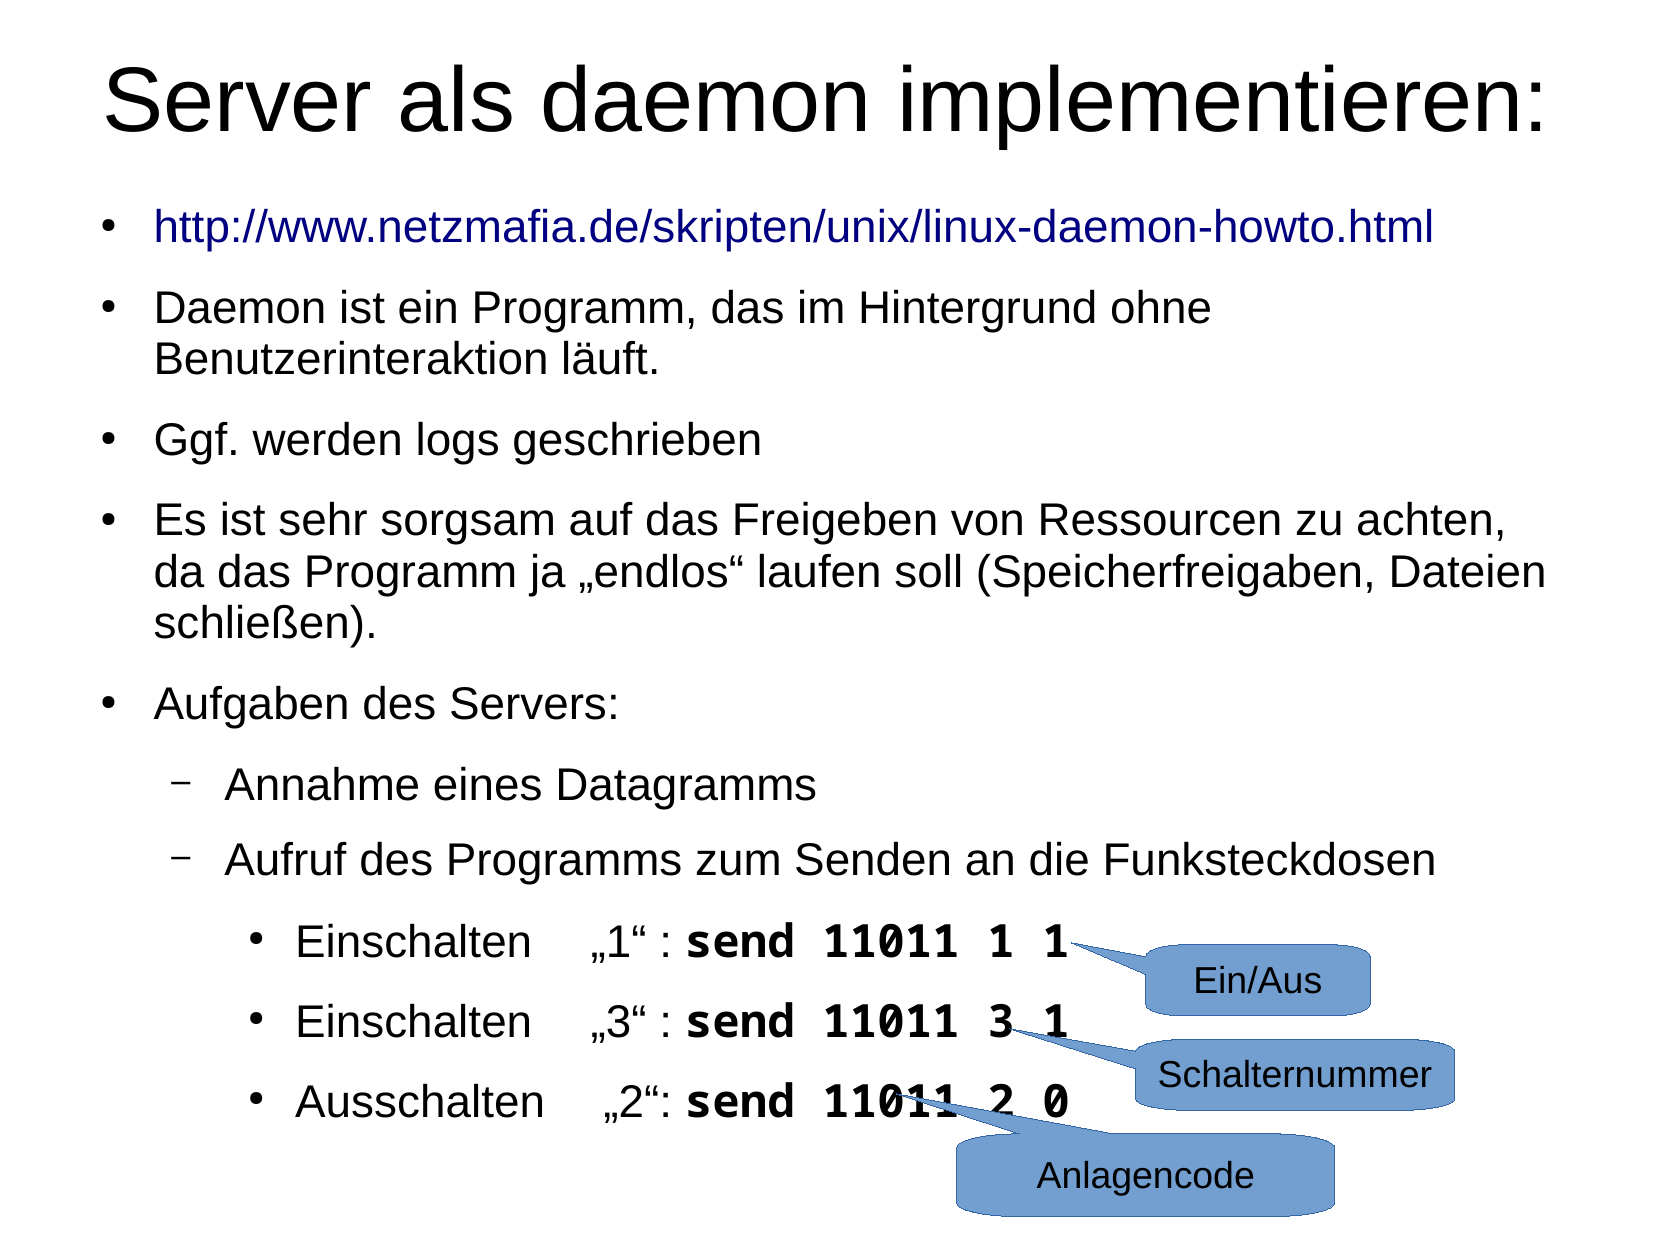

# Server als daemon implementieren:
http://www.netzmafia.de/skripten/unix/linux-daemon-howto.html
Daemon ist ein Programm, das im Hintergrund ohne Benutzerinteraktion läuft.
Ggf. werden logs geschrieben
Es ist sehr sorgsam auf das Freigeben von Ressourcen zu achten, da das Programm ja „endlos“ laufen soll (Speicherfreigaben, Dateien schließen).
Aufgaben des Servers:
Annahme eines Datagramms
Aufruf des Programms zum Senden an die Funksteckdosen
Einschalten 	„1“ : send 11011 1 1
Einschalten 	„3“ : send 11011 3 1
Ausschalten	 „2“: send 11011 2 0
Ein/Aus
Schalternummer
Anlagencode